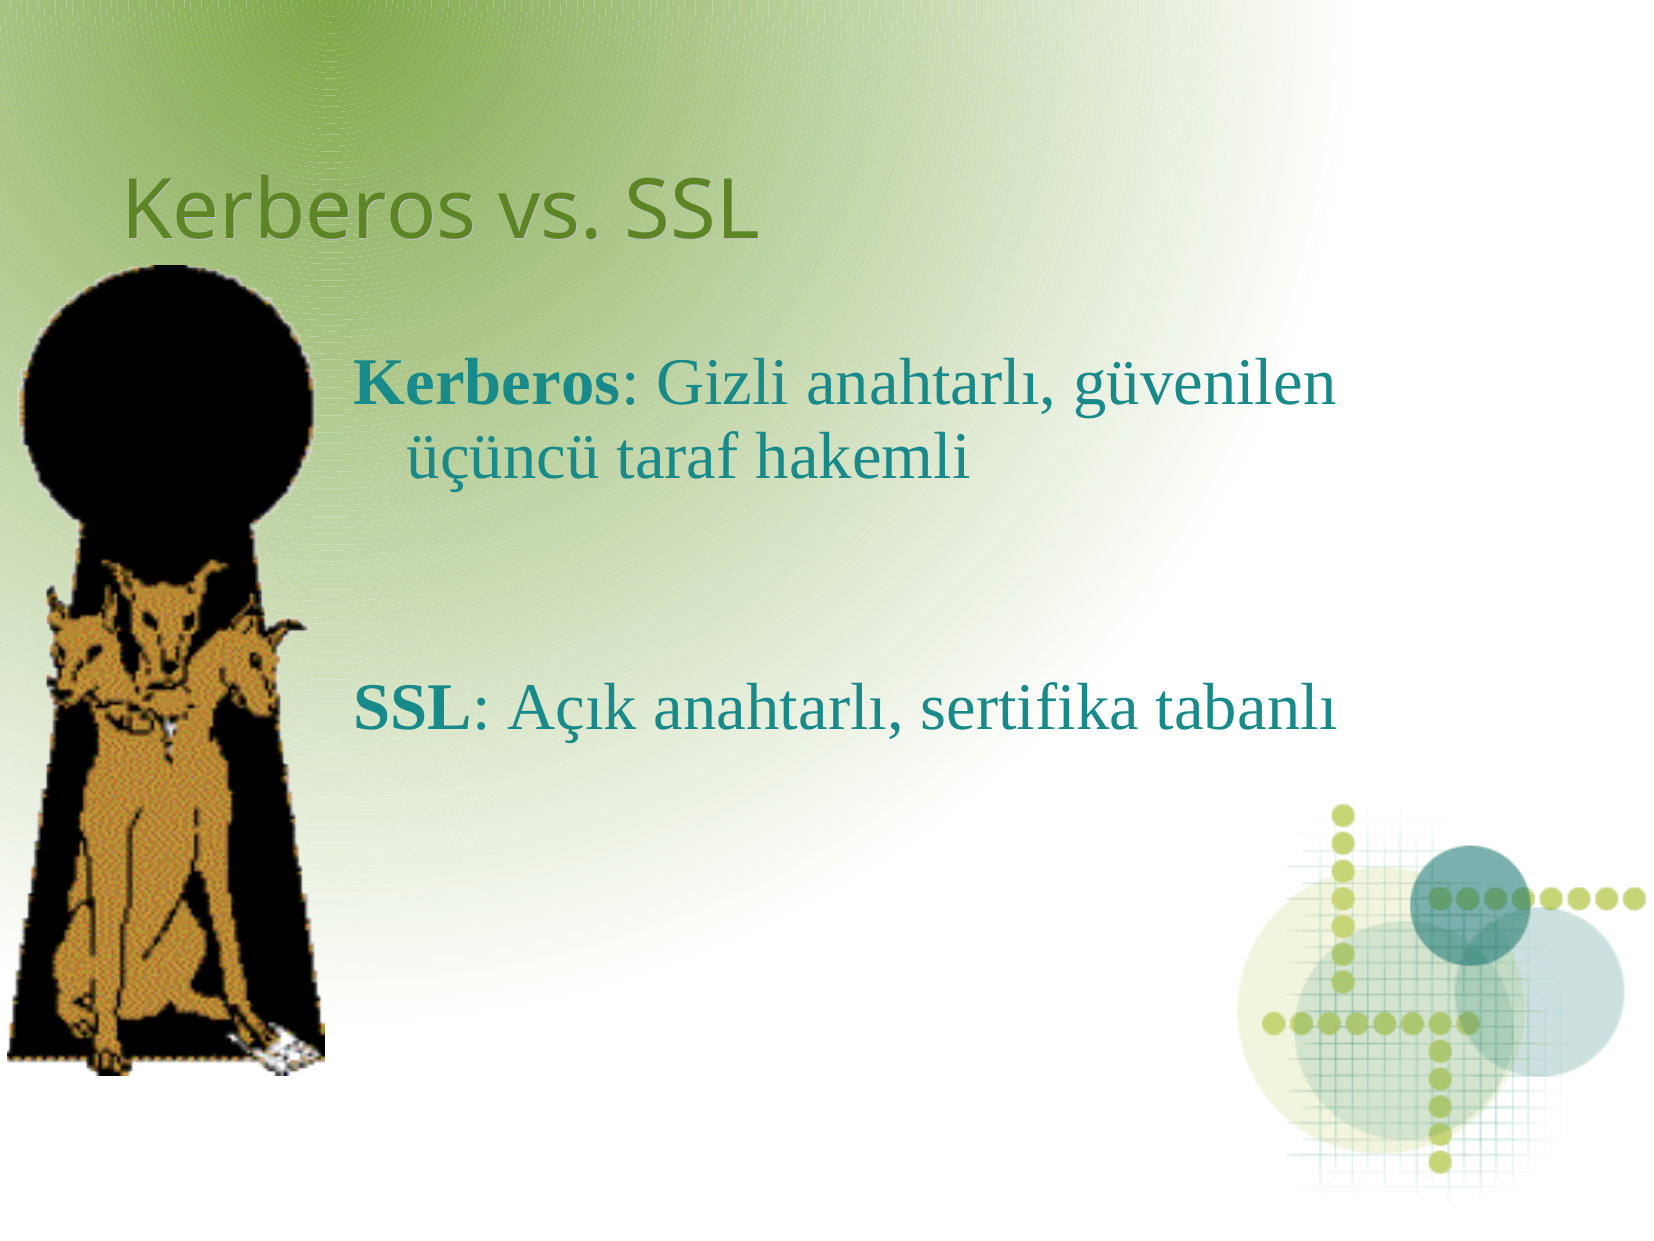

# Kerberos vs. SSL
Kerberos: Gizli anahtarlı, güvenilen üçüncü taraf hakemli
SSL: Açık anahtarlı, sertifika tabanlı